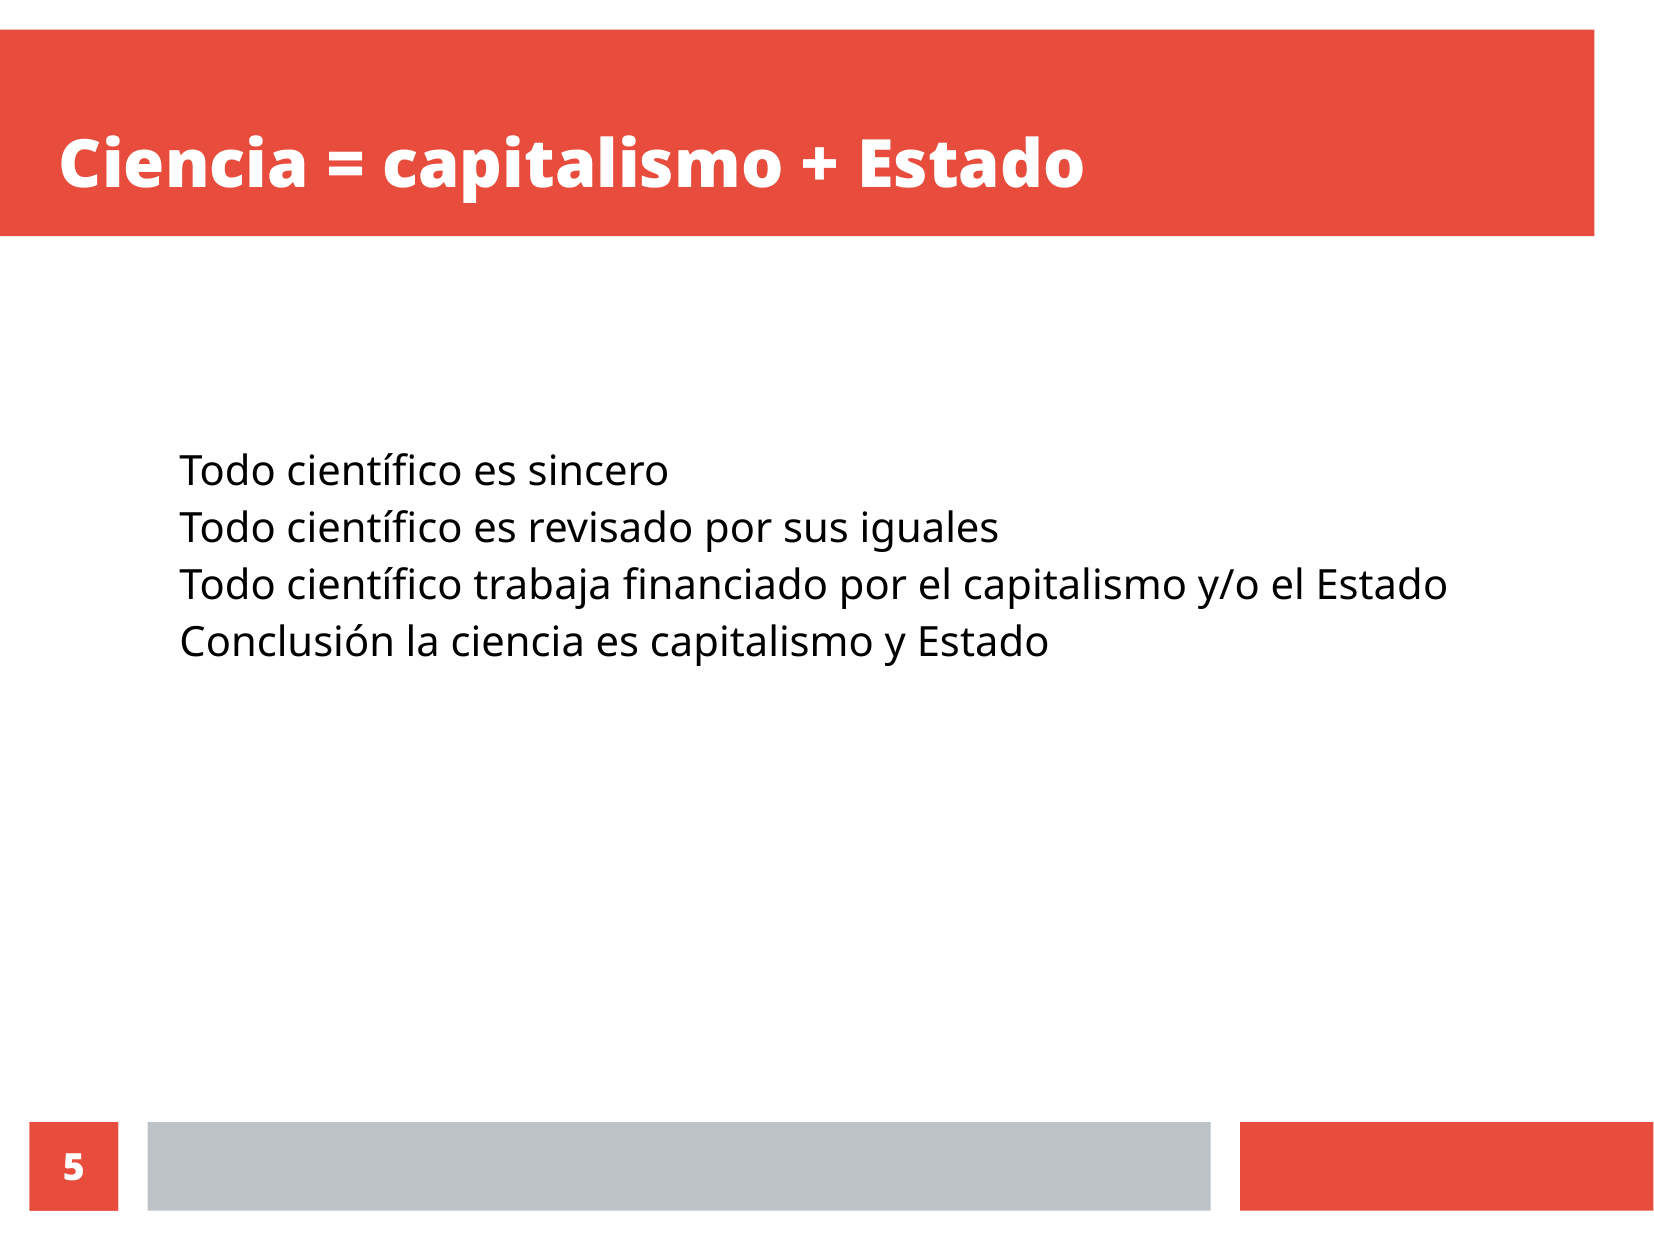

# Ciencia = capitalismo + Estado
Todo científico es sincero
Todo científico es revisado por sus iguales
Todo científico trabaja financiado por el capitalismo y/o el Estado
Conclusión la ciencia es capitalismo y Estado
5